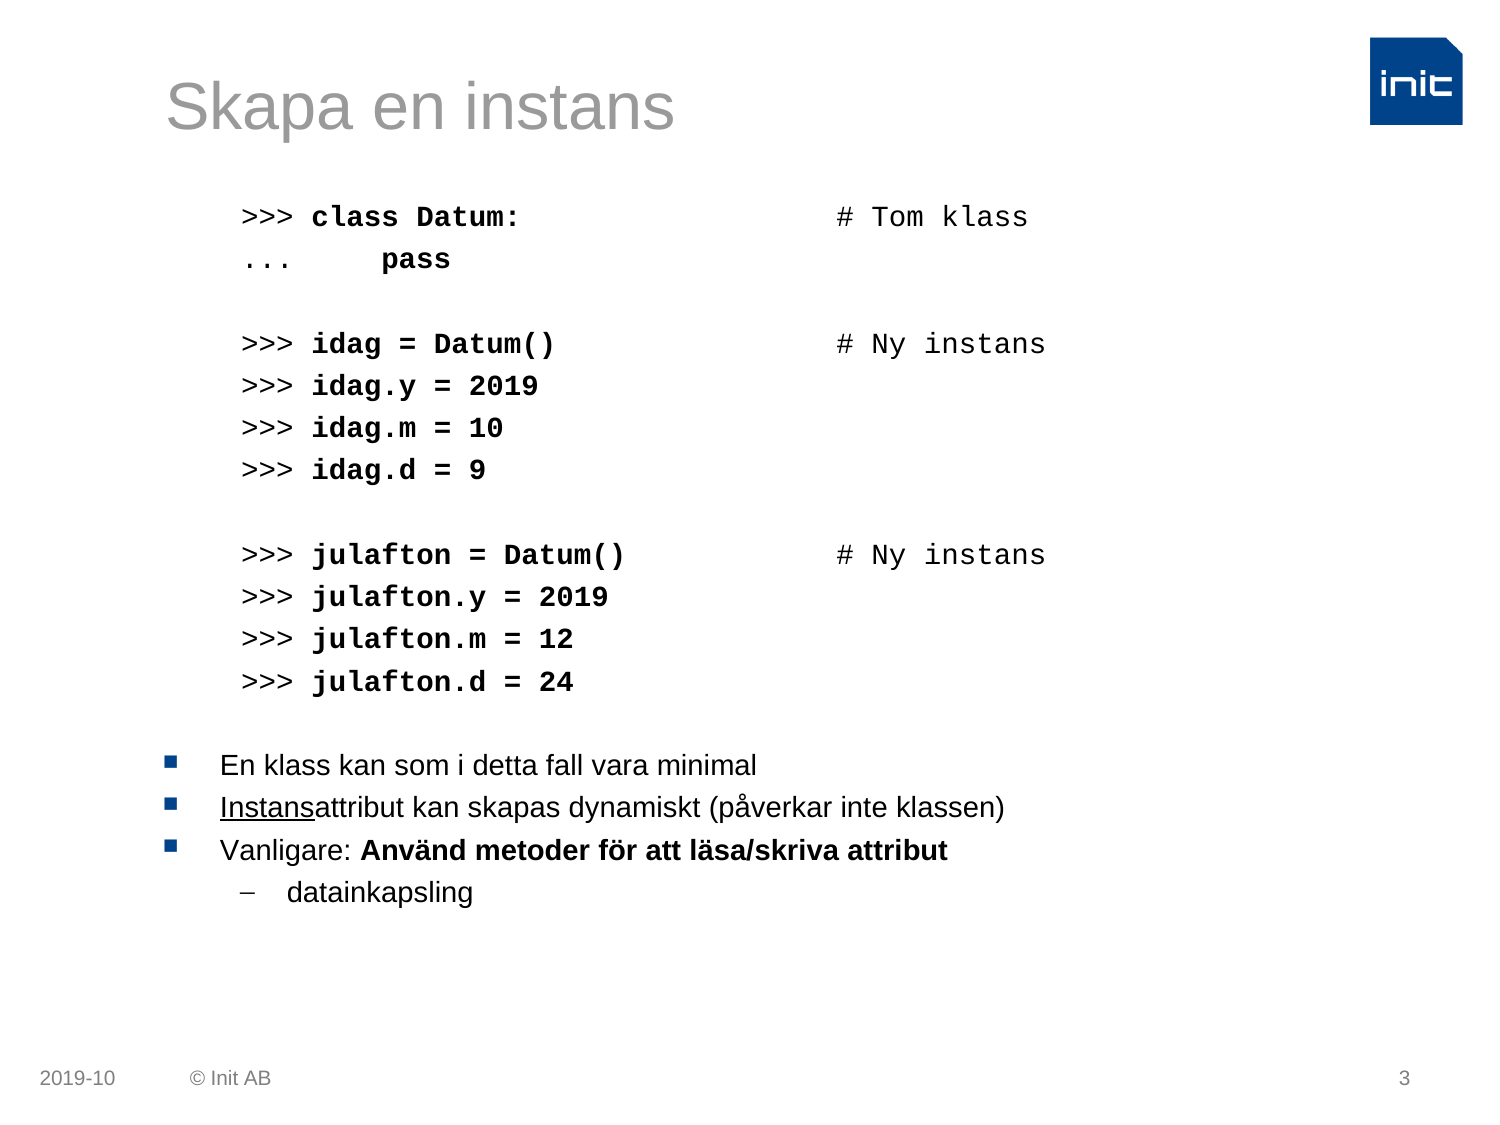

Skapa en instans
>>> class Datum: # Tom klass
... pass
>>> idag = Datum() # Ny instans
>>> idag.y = 2019
>>> idag.m = 10
>>> idag.d = 9
>>> julafton = Datum() # Ny instans
>>> julafton.y = 2019
>>> julafton.m = 12
>>> julafton.d = 24
En klass kan som i detta fall vara minimal
Instansattribut kan skapas dynamiskt (påverkar inte klassen)
Vanligare: Använd metoder för att läsa/skriva attribut
datainkapsling
2019-10
© Init AB